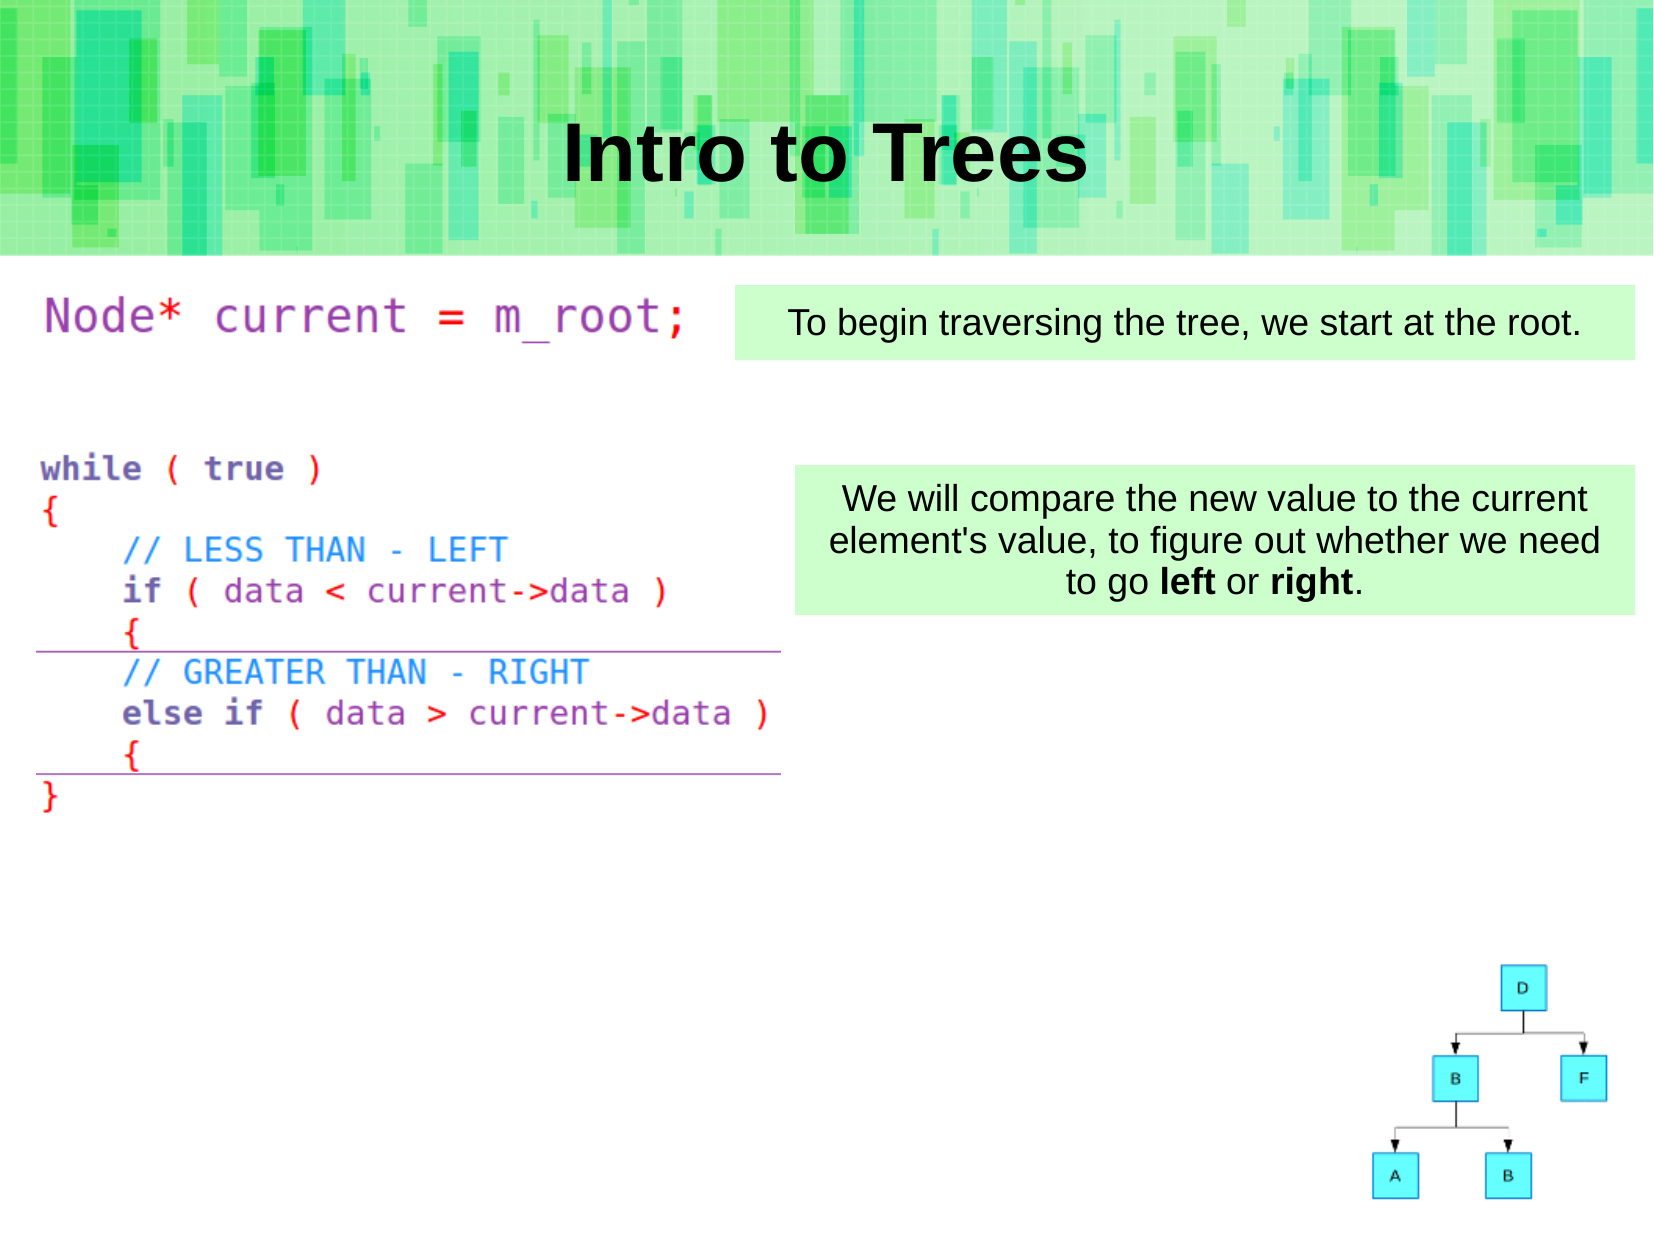

# Intro to Trees
To begin traversing the tree, we start at the root.
We will compare the new value to the current element's value, to figure out whether we need to go left or right.